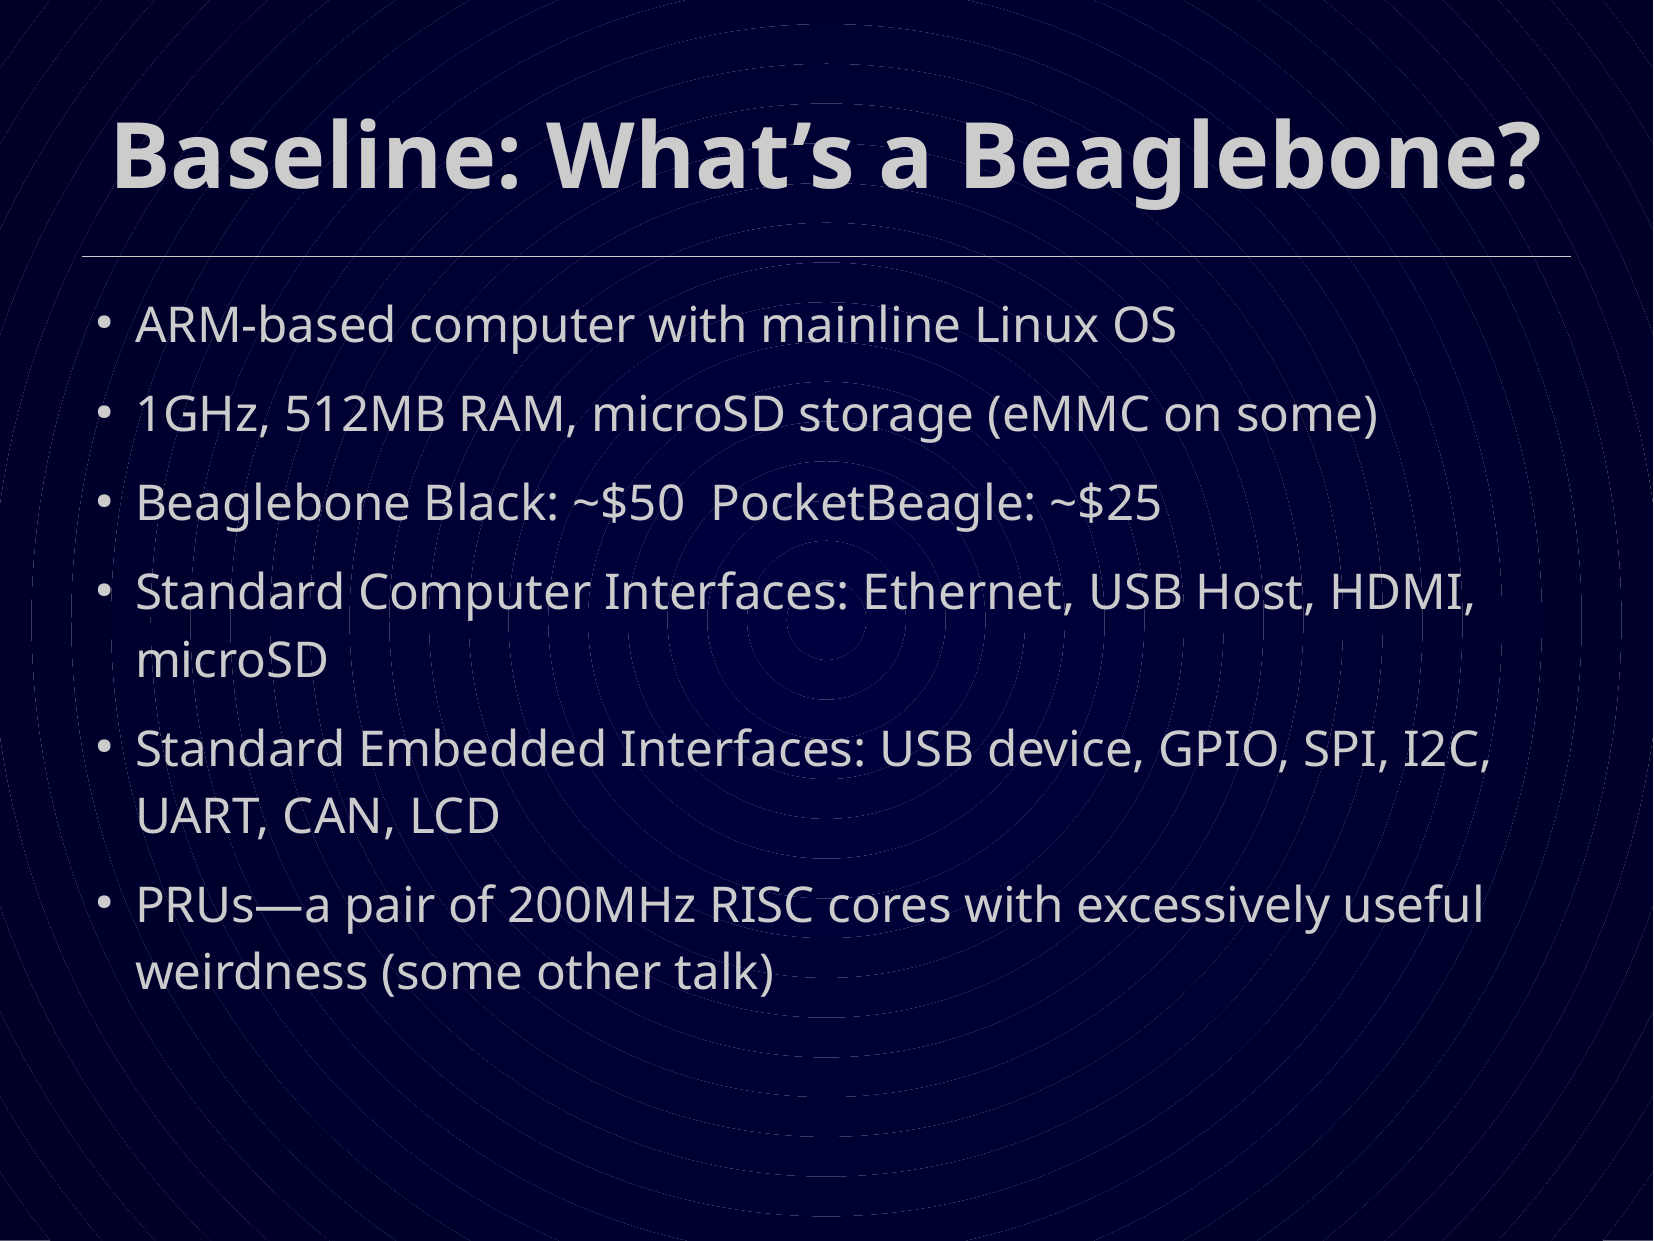

# Baseline: What’s a Beaglebone?
ARM-based computer with mainline Linux OS
1GHz, 512MB RAM, microSD storage (eMMC on some)
Beaglebone Black: ~$50 PocketBeagle: ~$25
Standard Computer Interfaces: Ethernet, USB Host, HDMI, microSD
Standard Embedded Interfaces: USB device, GPIO, SPI, I2C, UART, CAN, LCD
PRUs—a pair of 200MHz RISC cores with excessively useful weirdness (some other talk)